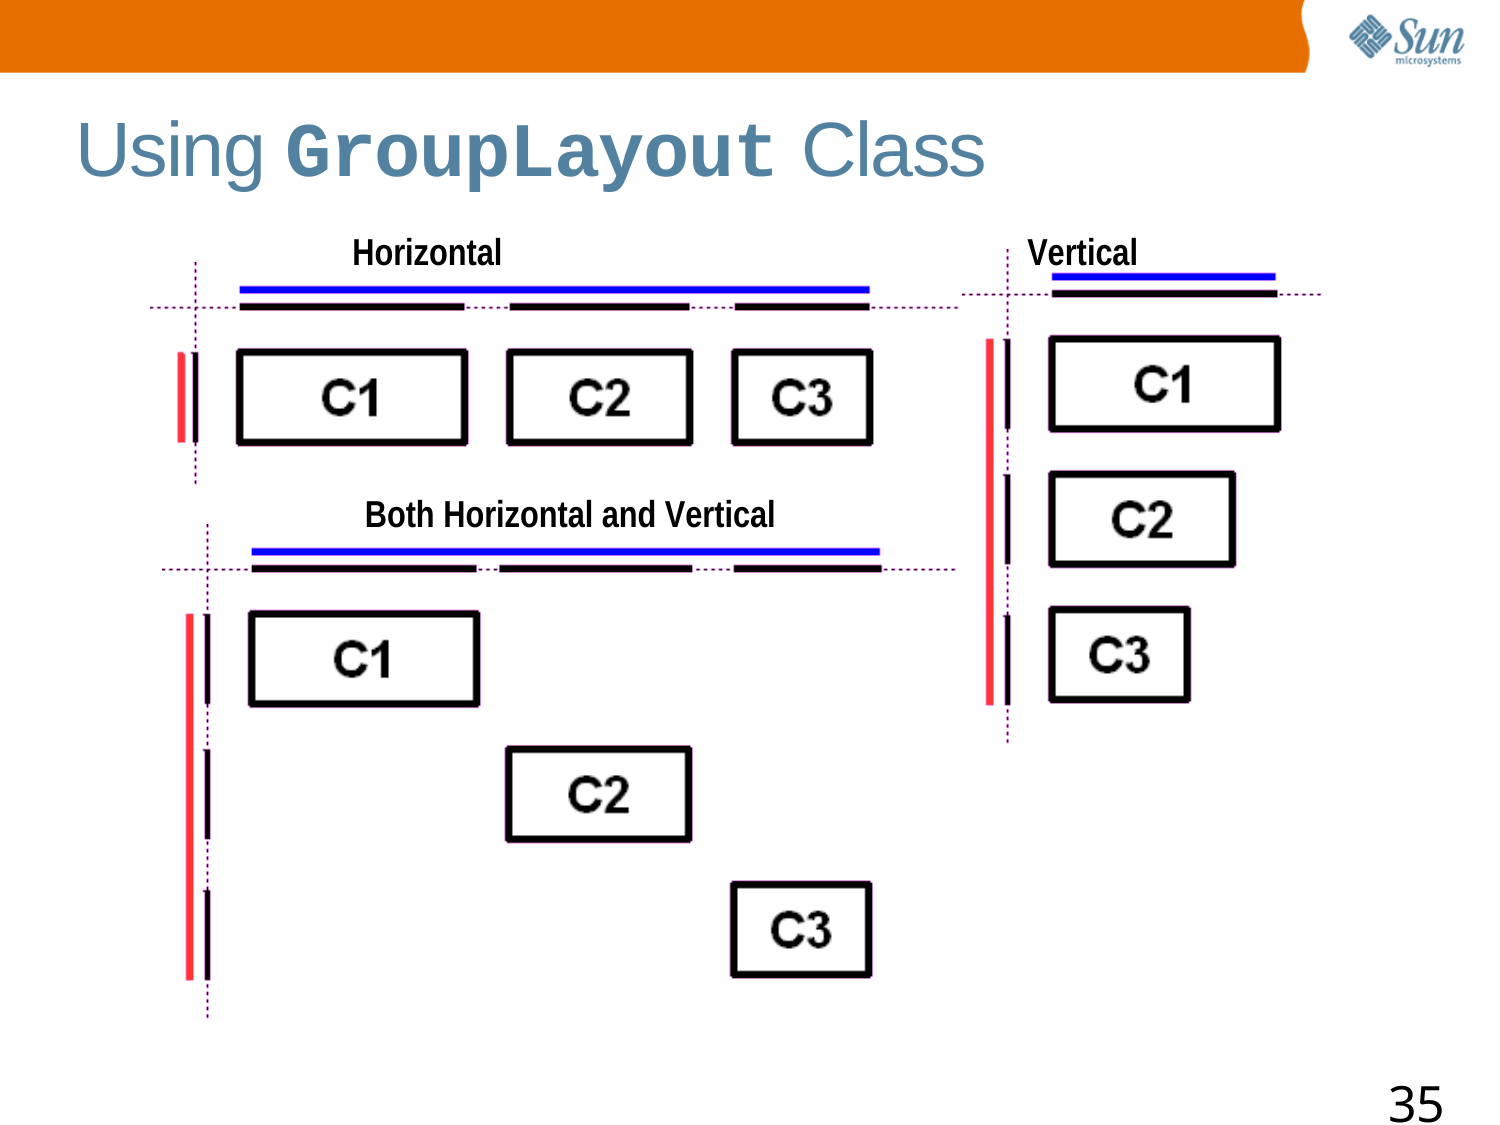

# Using GroupLayout Class
Horizontal
Vertical
Both Horizontal and Vertical